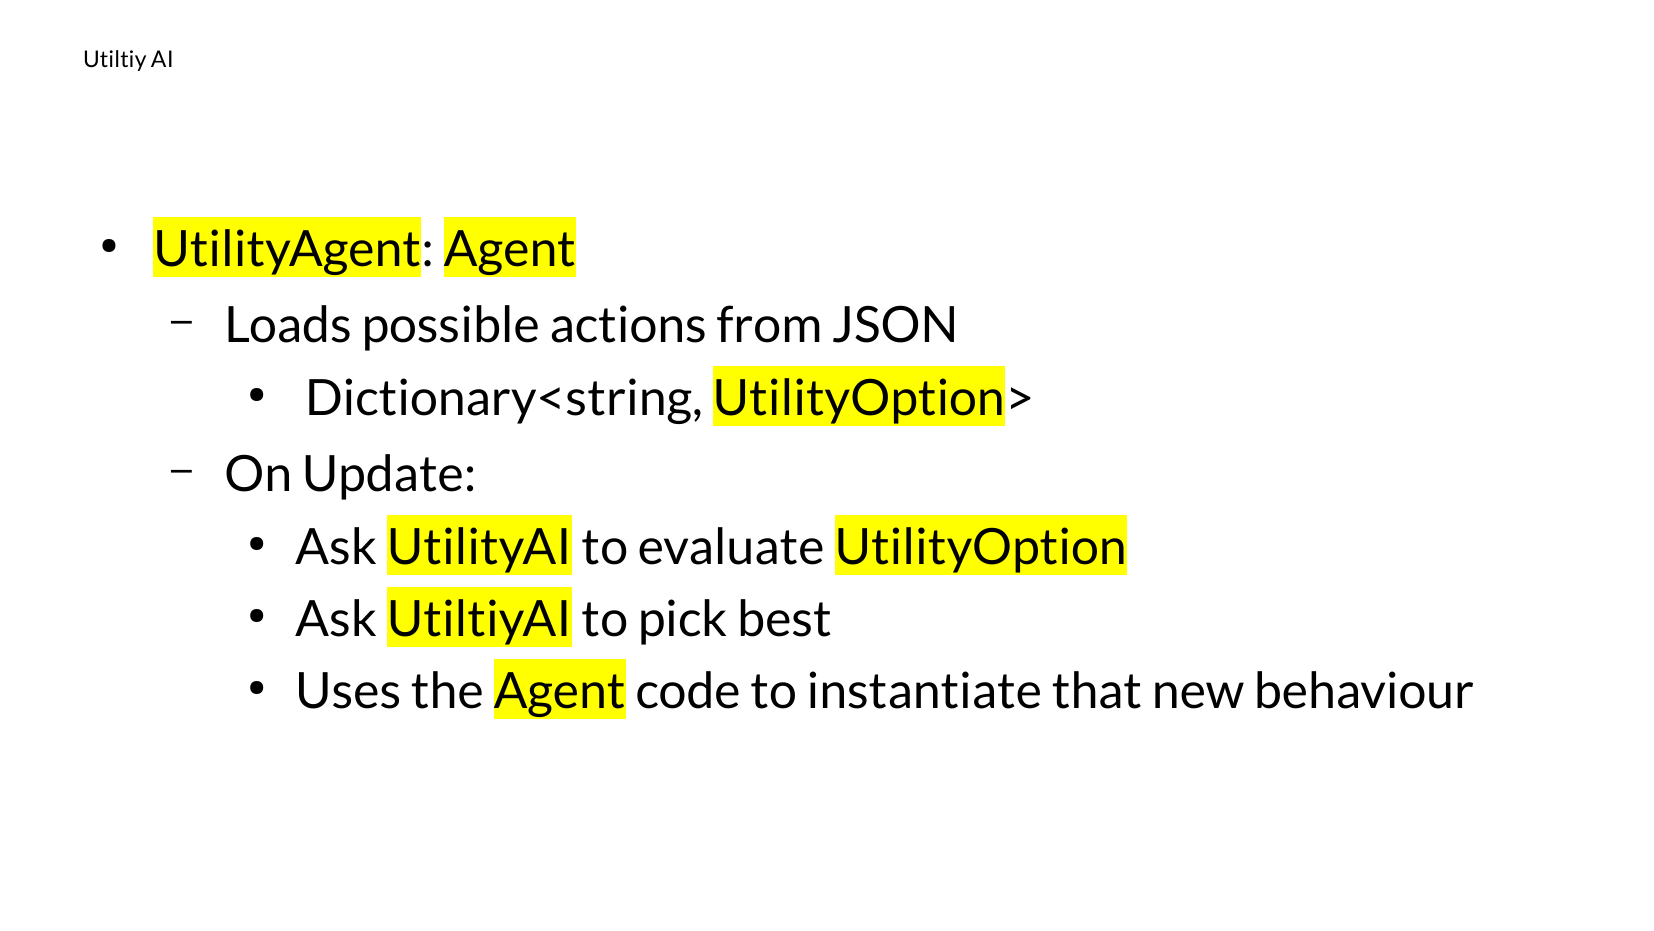

# Utiltiy AI
UtilityAgent: Agent
Loads possible actions from JSON
 Dictionary<string, UtilityOption>
On Update:
Ask UtilityAI to evaluate UtilityOption
Ask UtiltiyAI to pick best
Uses the Agent code to instantiate that new behaviour